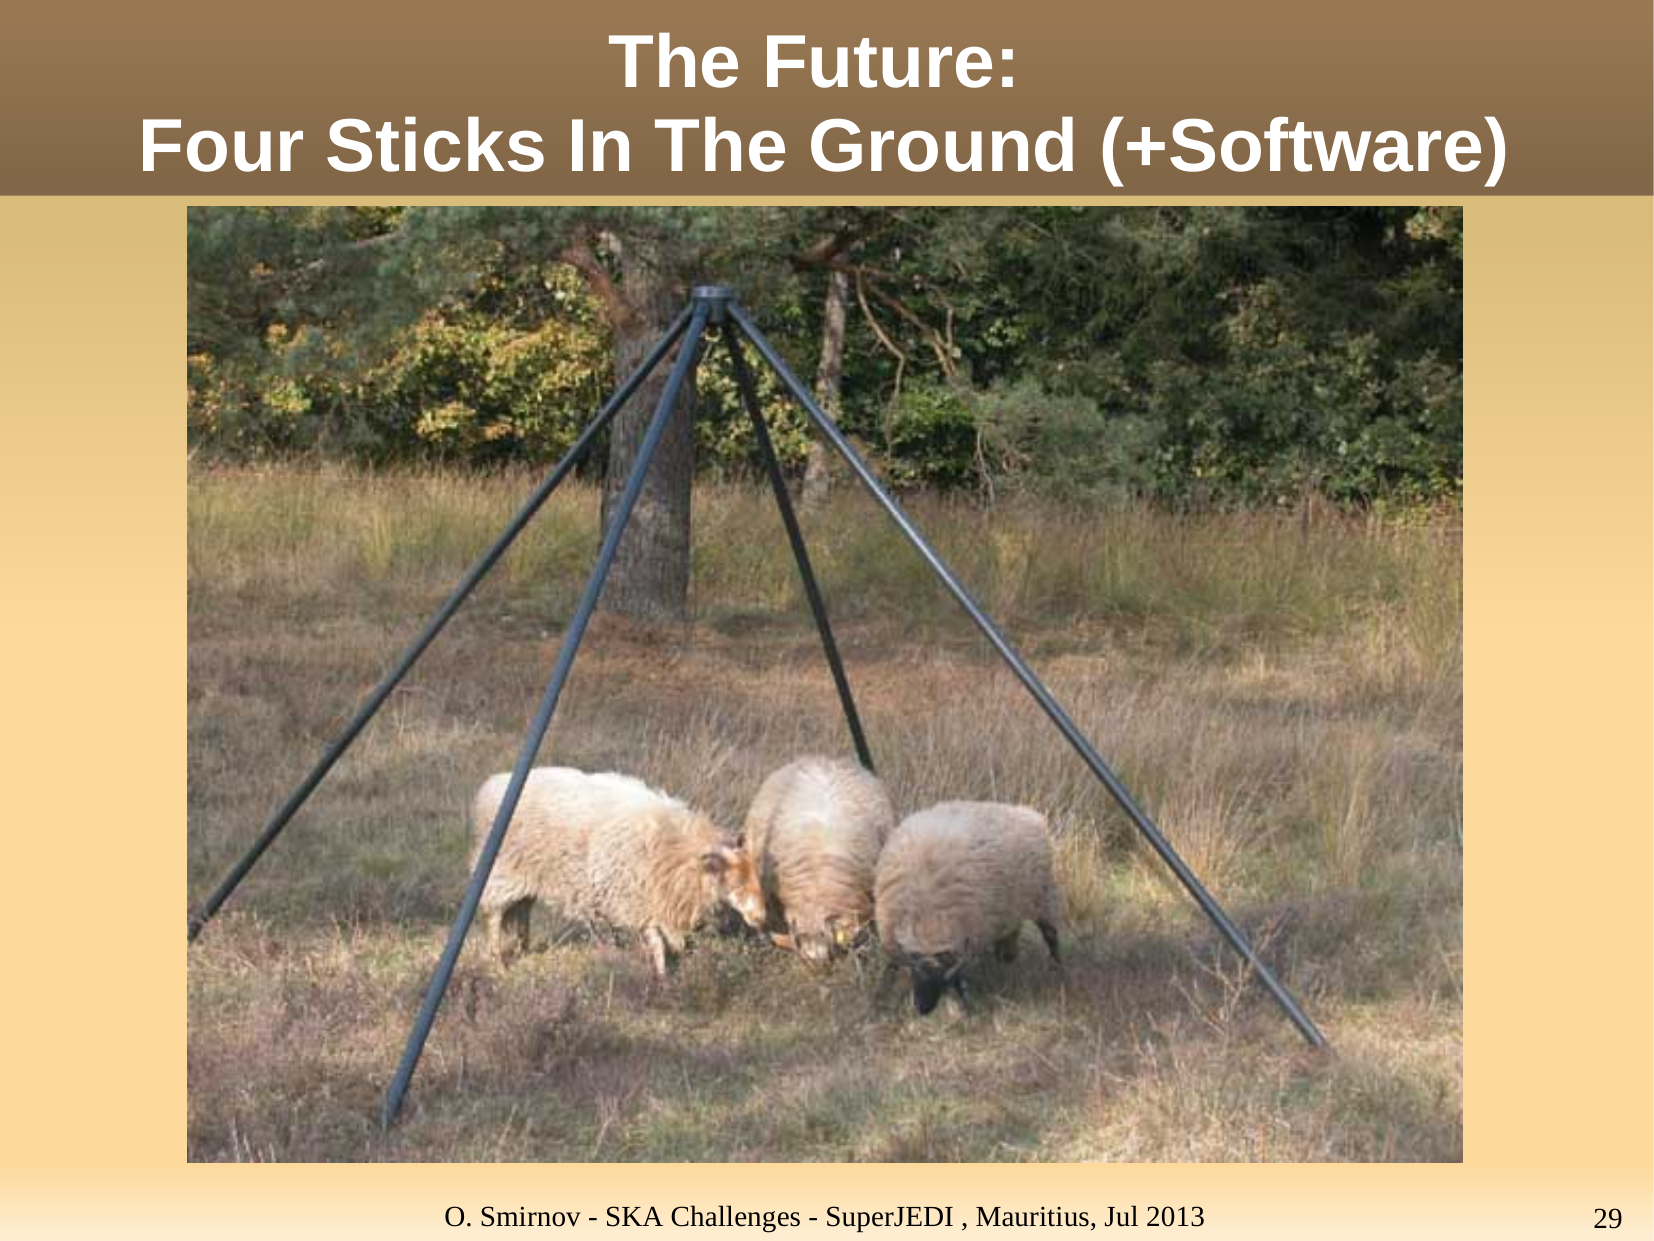

# The Future: Four Sticks In The Ground (+Software)
O. Smirnov - SKA Challenges - SuperJEDI , Mauritius, Jul 2013
29